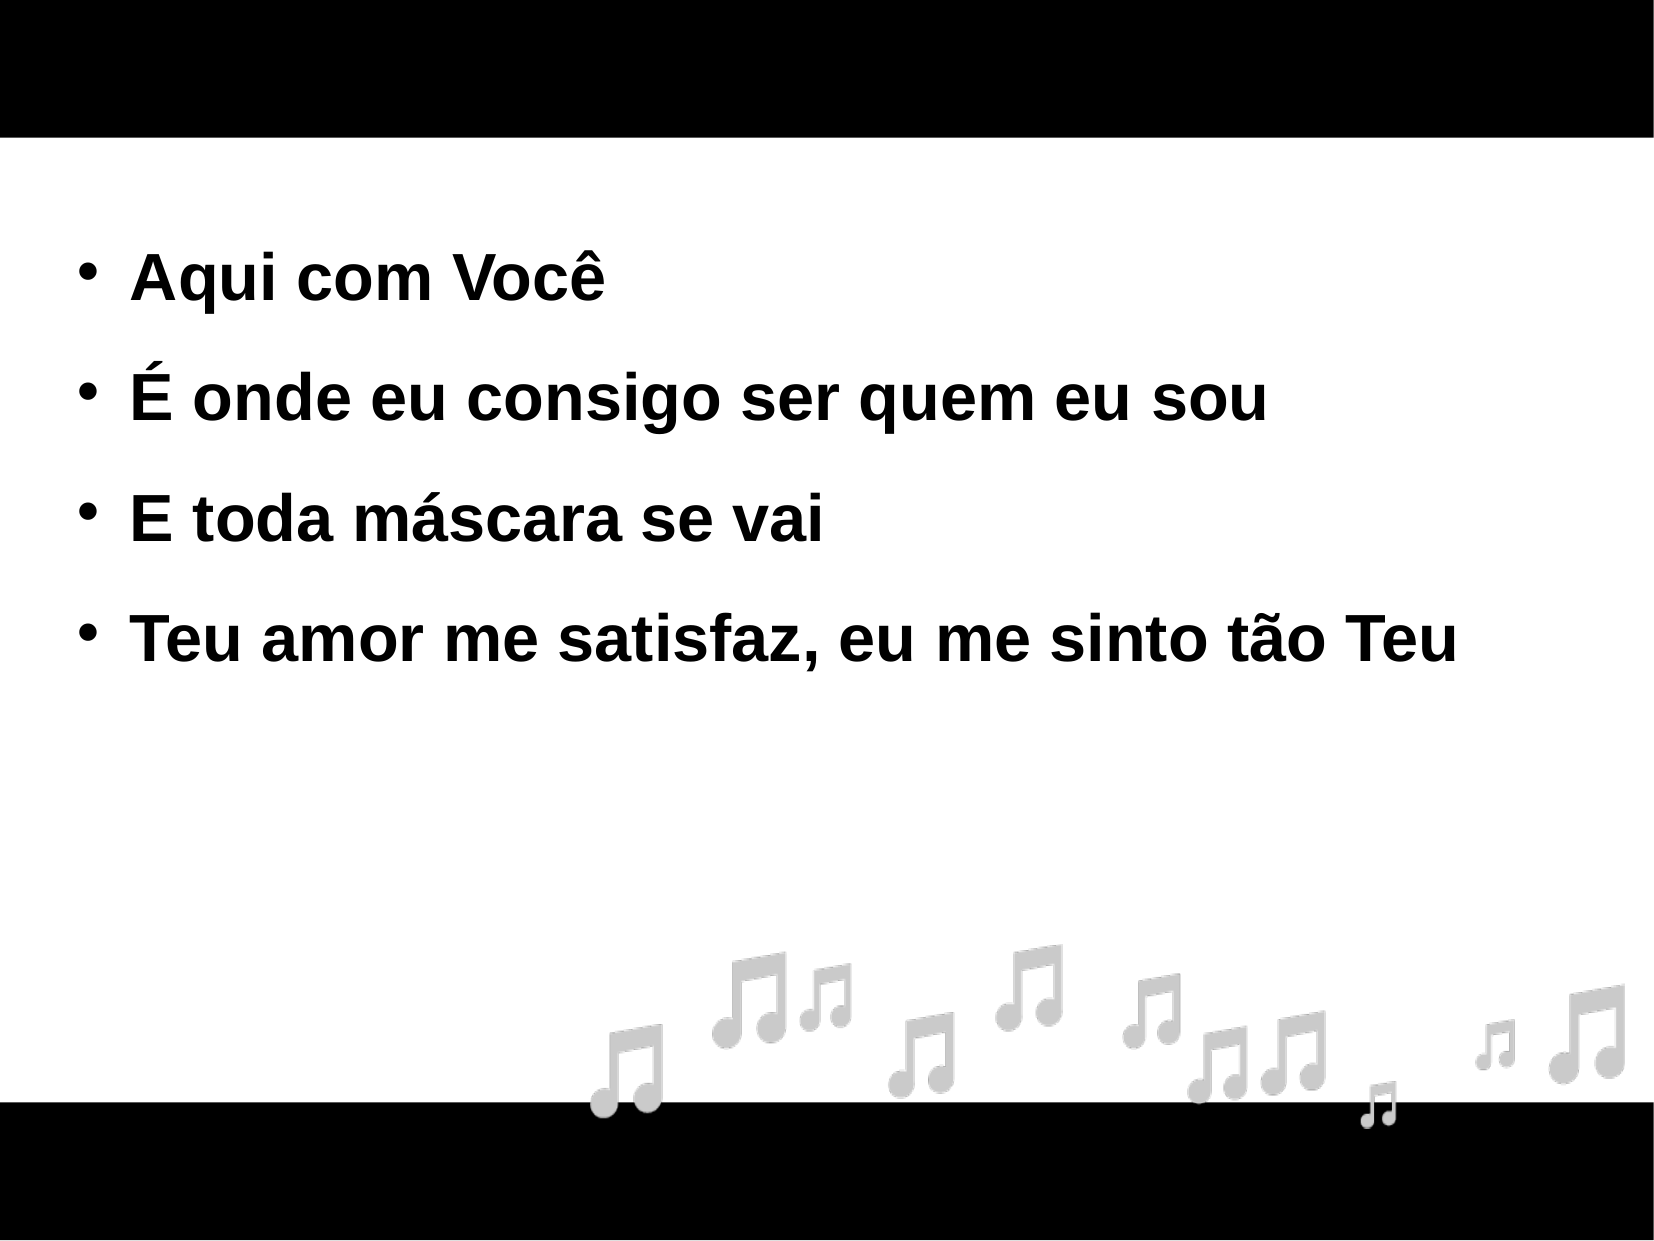

# Aqui com Você
É onde eu consigo ser quem eu sou
E toda máscara se vai
Teu amor me satisfaz, eu me sinto tão Teu